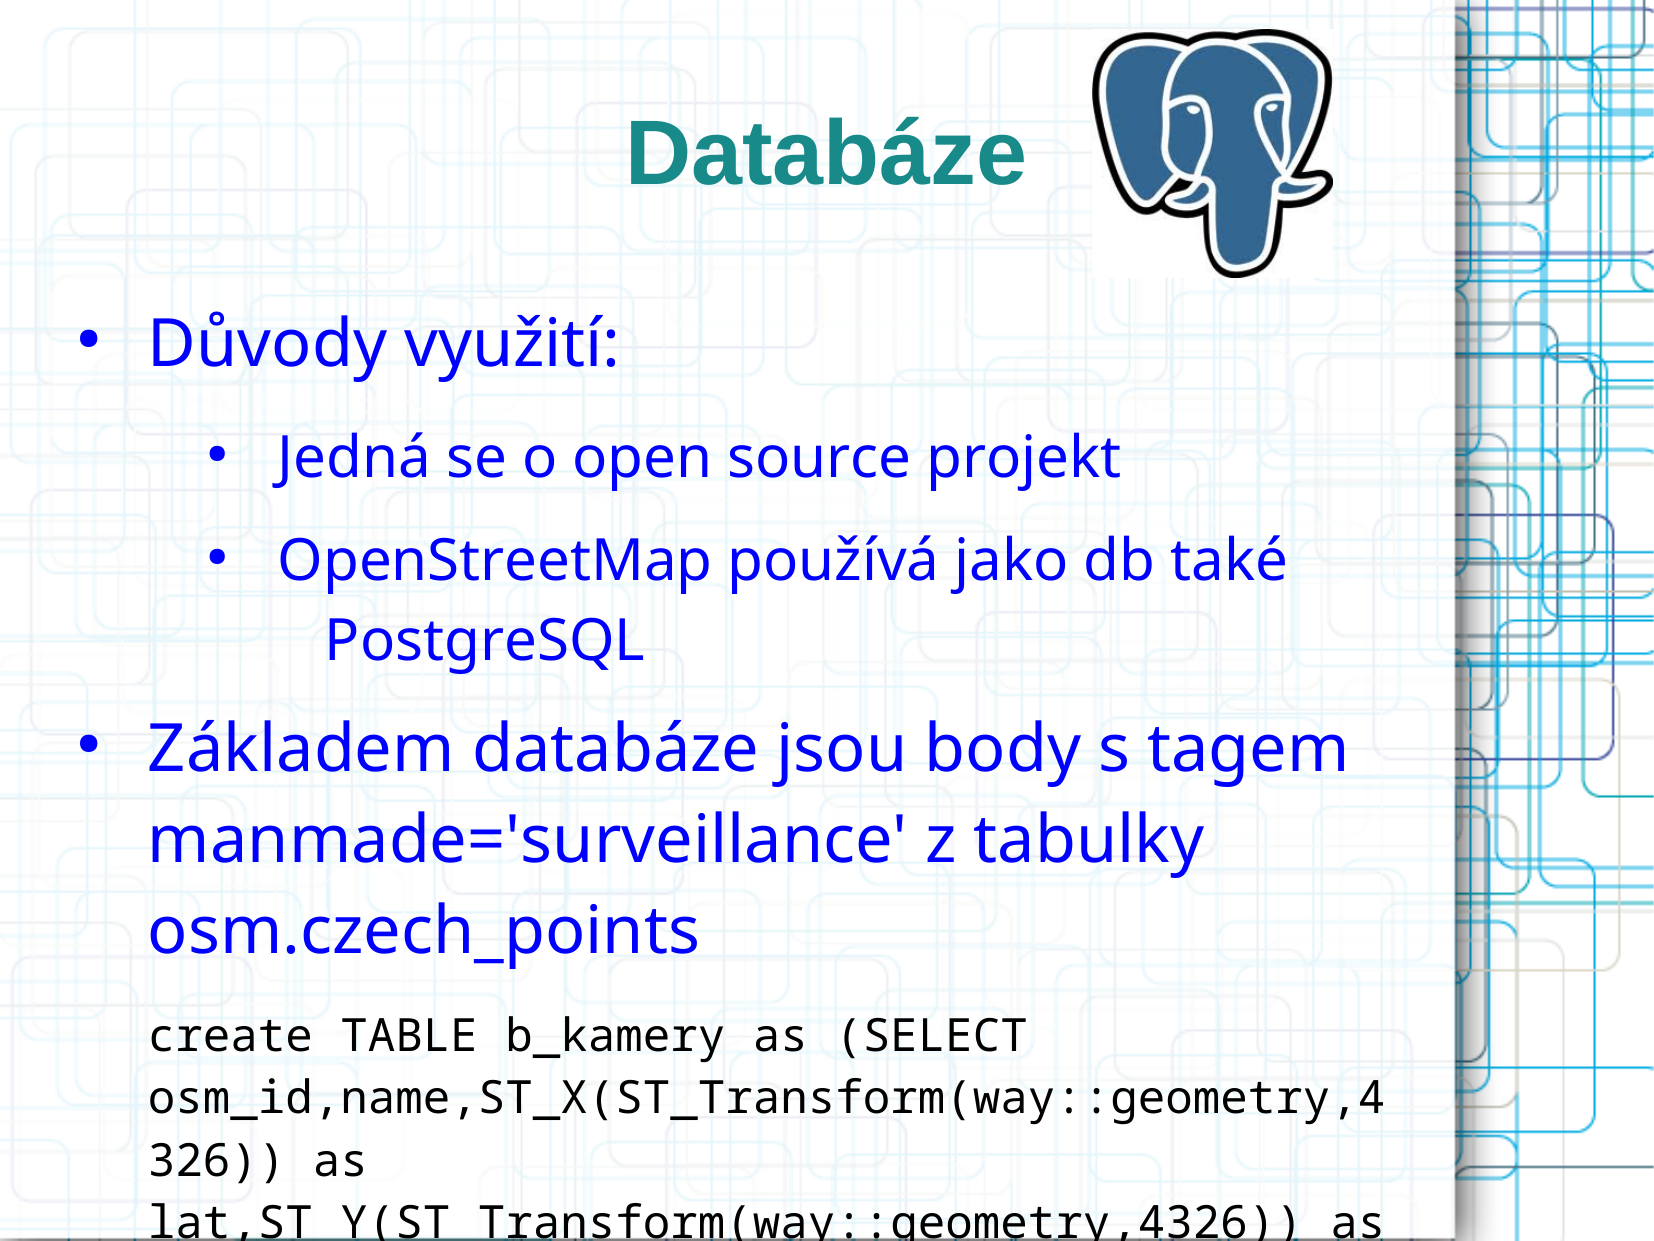

# Databáze
Důvody využití:
Jedná se o open source projekt
OpenStreetMap používá jako db také PostgreSQL
Základem databáze jsou body s tagem manmade='surveillance' z tabulky osm.czech_points
create TABLE b_kamery as (SELECT osm_id,name,ST_X(ST_Transform(way::geometry,4326)) as lat,ST_Y(ST_Transform(way::geometry,4326)) as lon from osm.czech_point where man_made='surveillance');